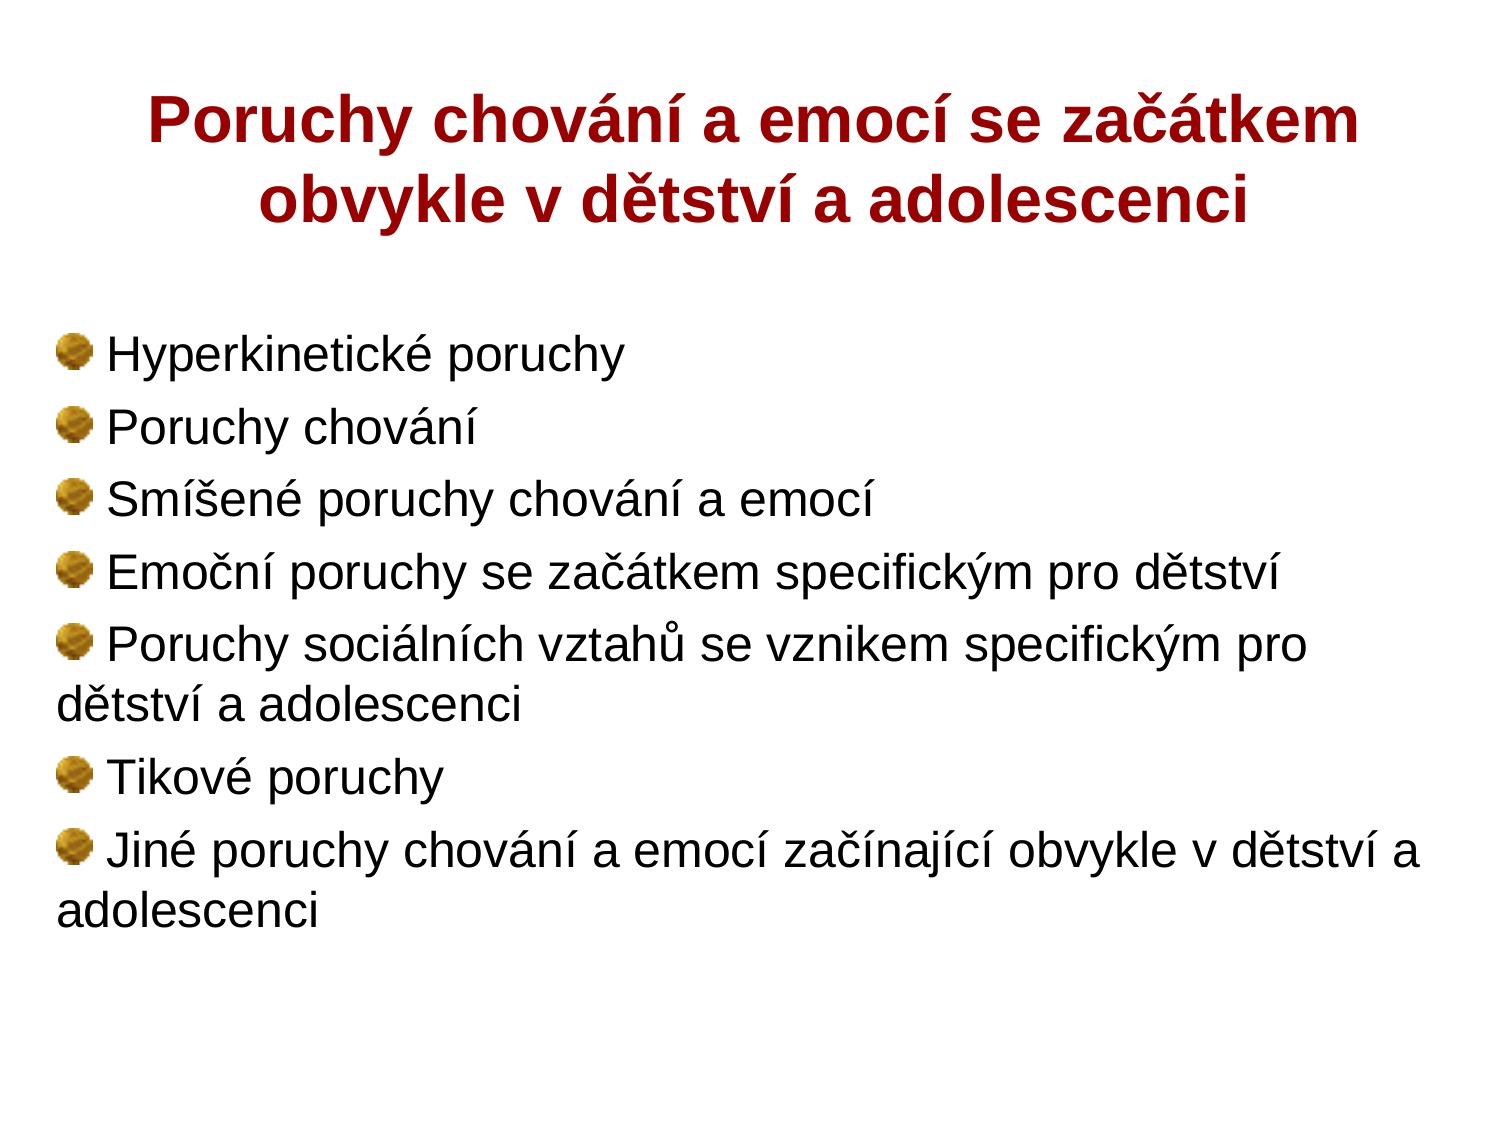

# Poruchy chování a emocí se začátkem obvykle v dětství a adolescenci
 Hyperkinetické poruchy
 Poruchy chování
 Smíšené poruchy chování a emocí
 Emoční poruchy se začátkem specifickým pro dětství
 Poruchy sociálních vztahů se vznikem specifickým pro dětství a adolescenci
 Tikové poruchy
 Jiné poruchy chování a emocí začínající obvykle v dětství a adolescenci